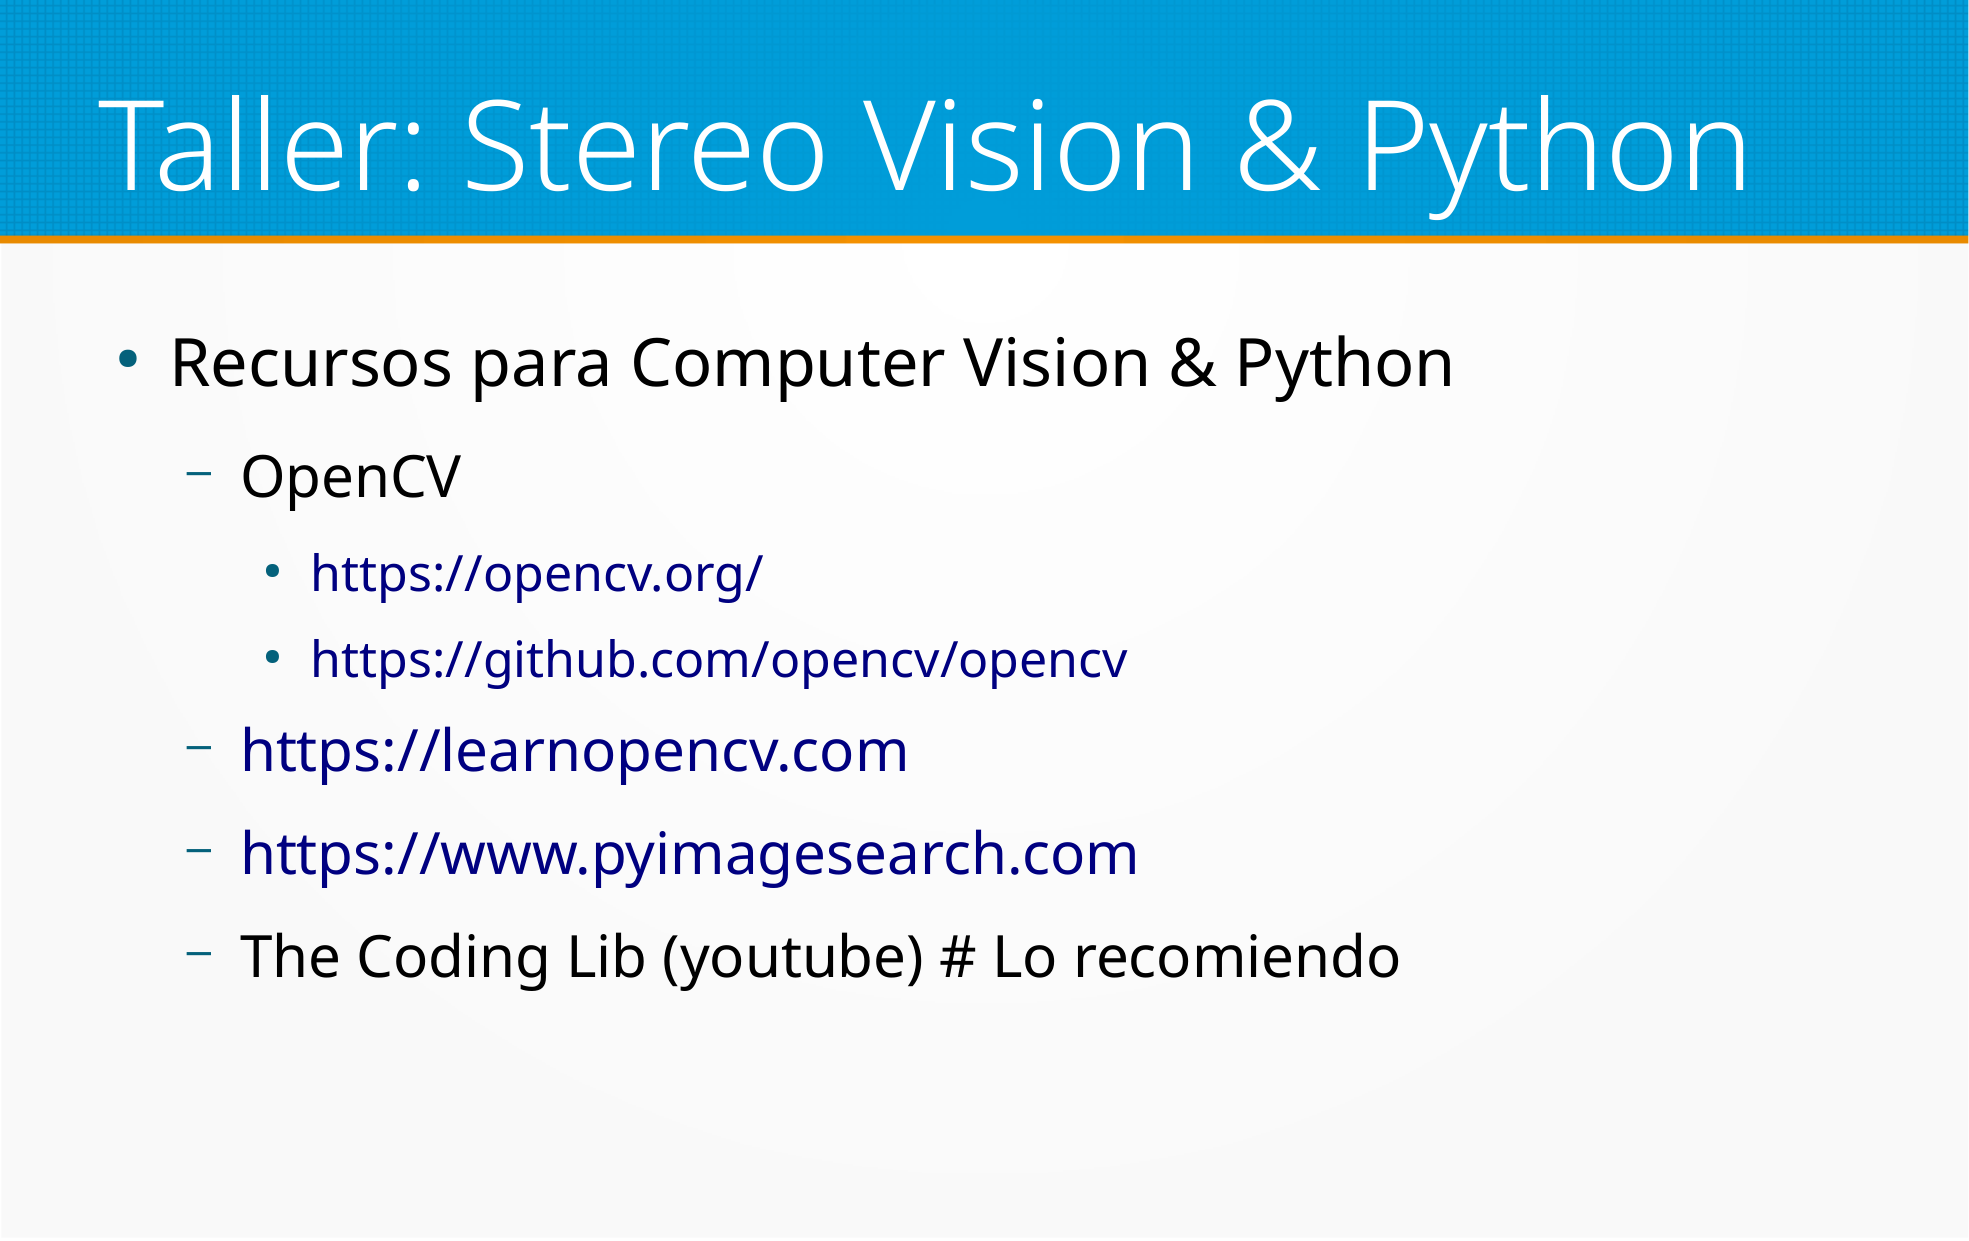

# Taller: Stereo Vision & Python
Recursos para Computer Vision & Python
OpenCV
https://opencv.org/
https://github.com/opencv/opencv
https://learnopencv.com
https://www.pyimagesearch.com
The Coding Lib (youtube) # Lo recomiendo